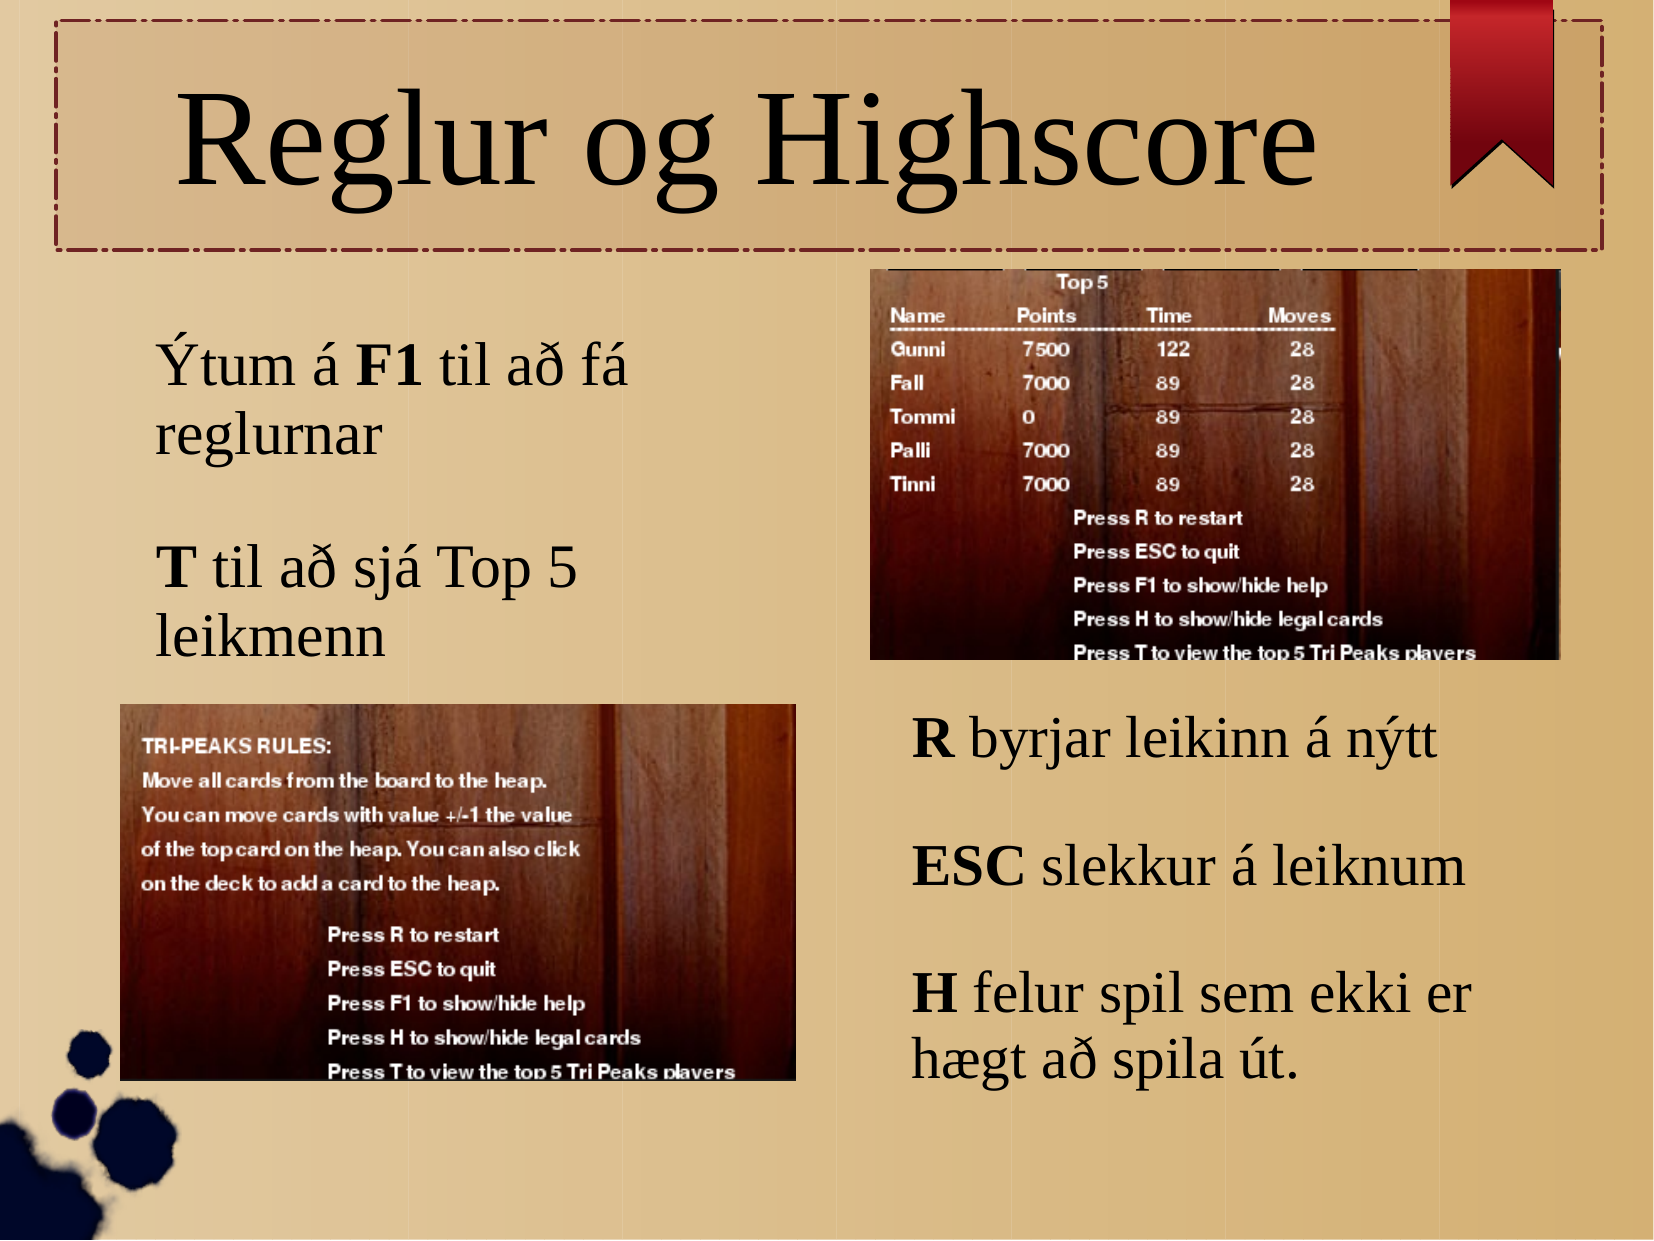

# Reglur og Highscore
Ýtum á F1 til að fá reglurnar
T til að sjá Top 5 leikmenn
R byrjar leikinn á nýtt
ESC slekkur á leiknum
H felur spil sem ekki er hægt að spila út.